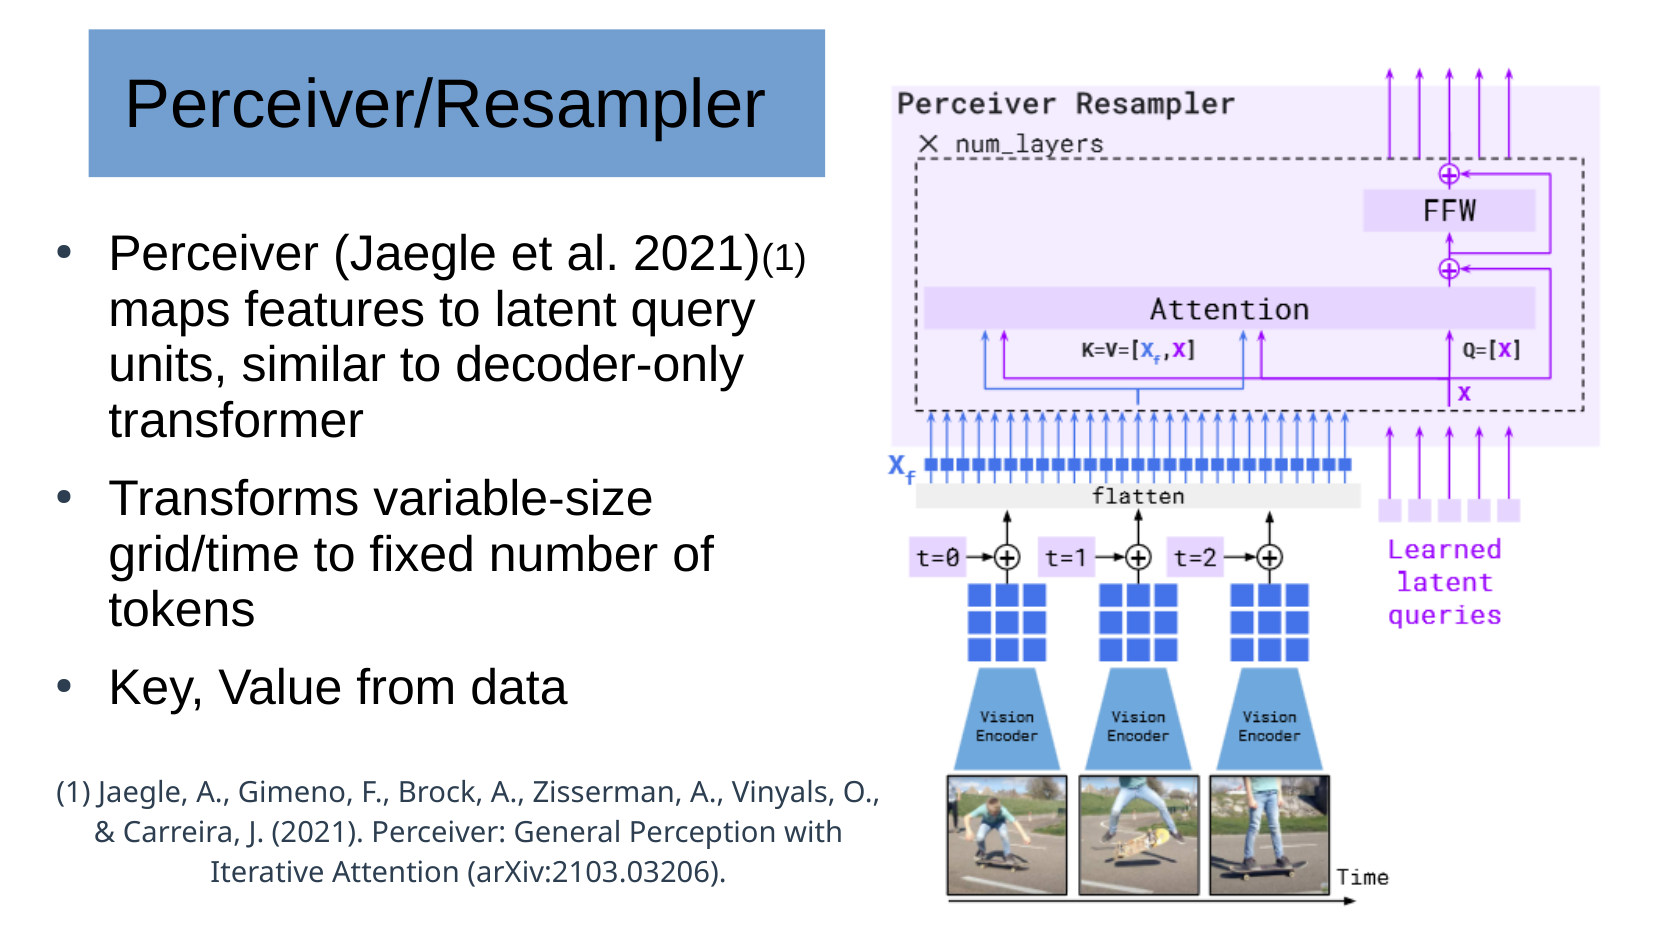

# Perceiver/Resampler
Perceiver (Jaegle et al. 2021)(1) maps features to latent query units, similar to decoder-only transformer
Transforms variable-size grid/time to fixed number of tokens
Key, Value from data
(1) Jaegle, A., Gimeno, F., Brock, A., Zisserman, A., Vinyals, O., & Carreira, J. (2021). Perceiver: General Perception with Iterative Attention (arXiv:2103.03206).
10